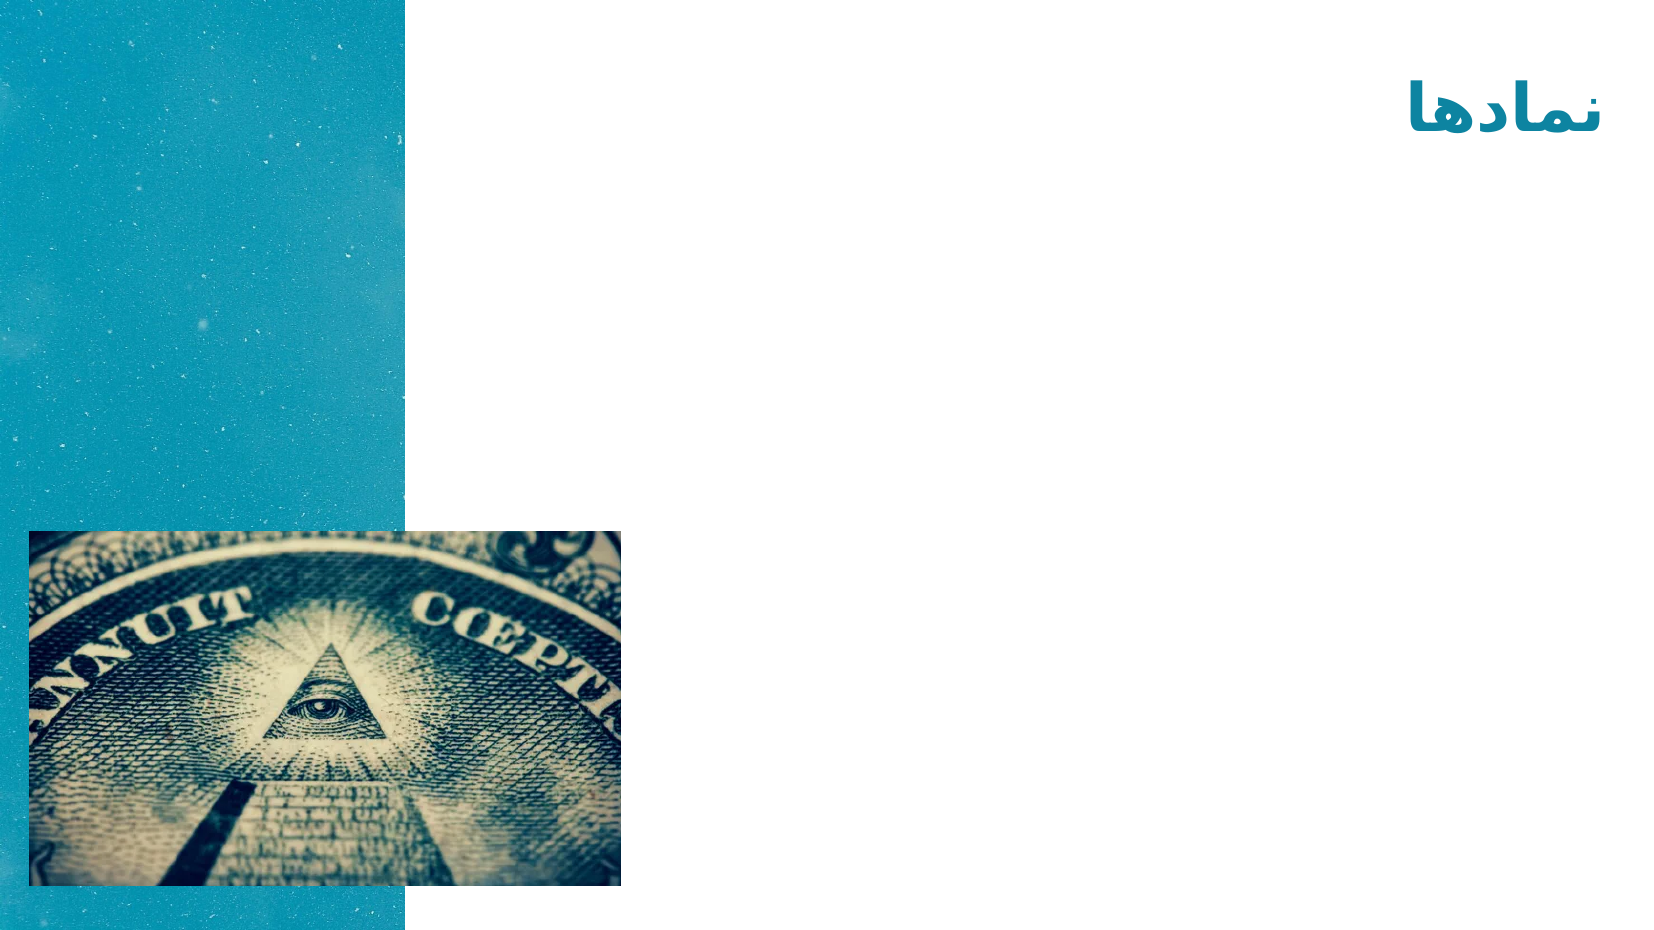

# نمادها
کلمات یا تصاویری هستند که مفاهیمی بزرگ‌تر را به ذهن ما می‌آورند. این مفاهیم به طور معمول، محتوایی احساسی و قوی دارند؛ مانند خانه، خانواده، ملّت، مذهب، جنسیت، سبک زندگی و چیزهایی از این قبیل. پیام‌های رسانه‌ای به طور معمول از قدرت و شدّت نمادها برای پذیرش و مقبولیت بیشتر نزد مخاطبان استفاده می‌کنند؛ به طور مثال پرچم سه‌رنگ و سرود جمهوری اسلامی ایران نماد وطن و ملّیت ماست و در هر پیام رسانه‌ای می‌تواند اثربخشی آن پیام را افزایش دهد. قلّهٔ دماوند در پوسترها نماد صلابت و پایداری ملت ایران است.